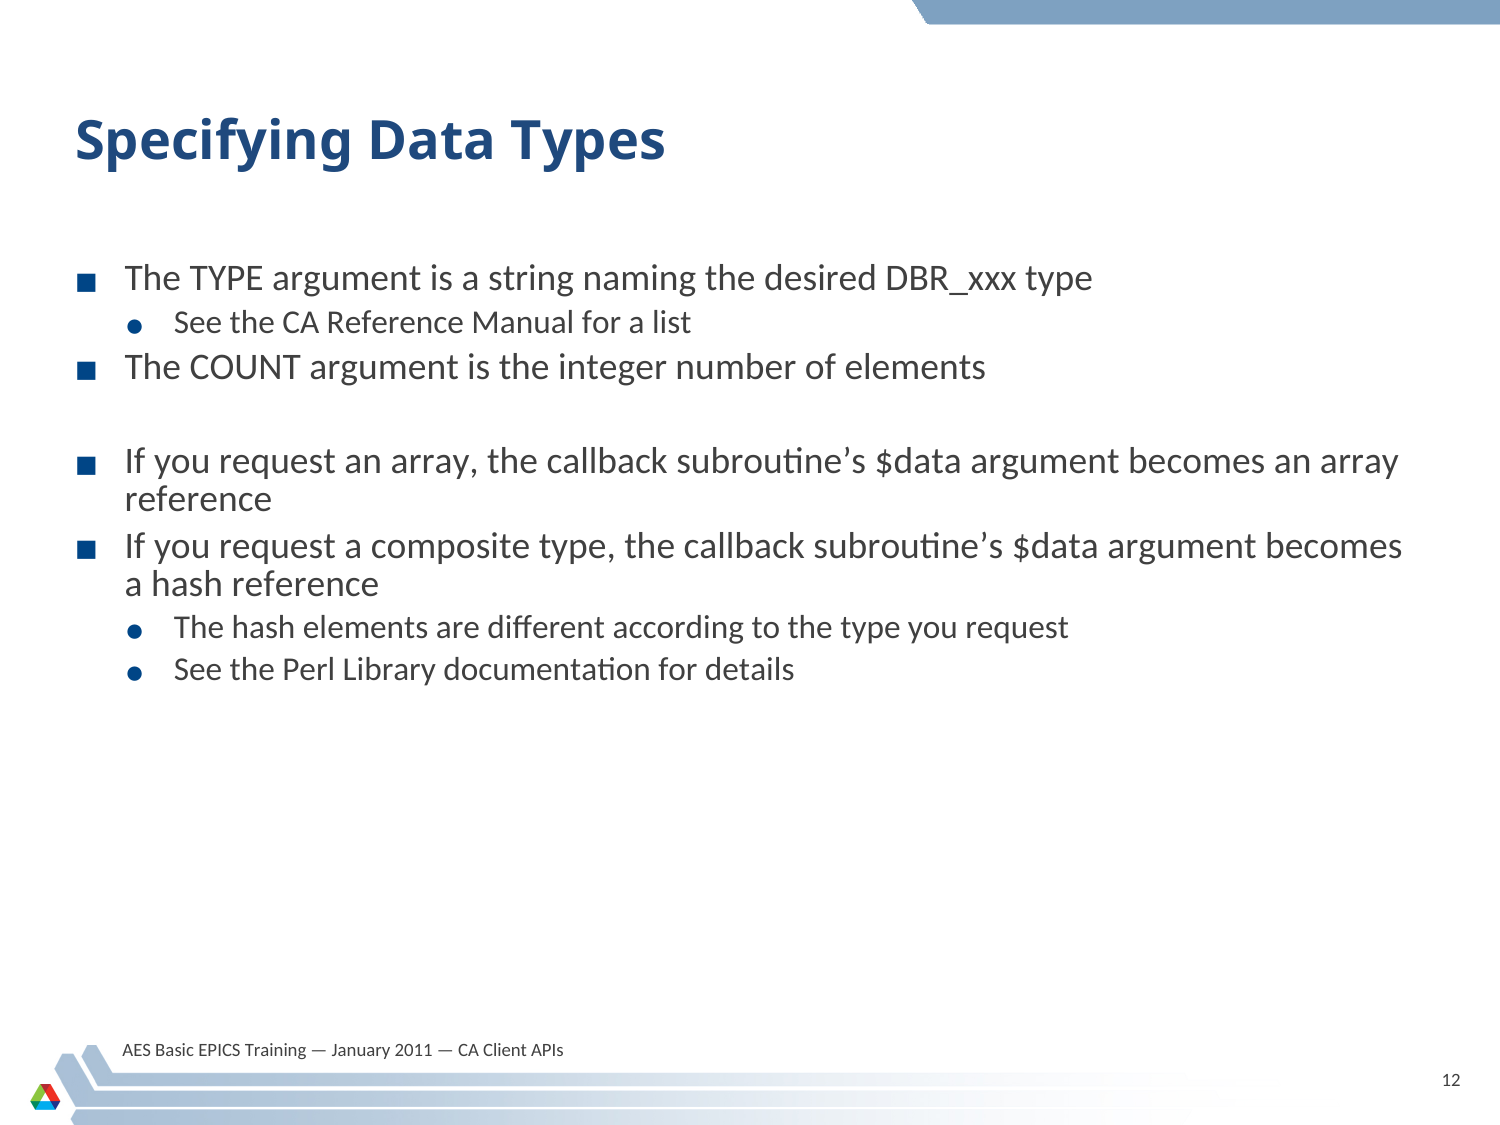

# Specifying Data Types
The TYPE argument is a string naming the desired DBR_xxx type
See the CA Reference Manual for a list
The COUNT argument is the integer number of elements
If you request an array, the callback subroutine’s $data argument becomes an array reference
If you request a composite type, the callback subroutine’s $data argument becomes a hash reference
The hash elements are different according to the type you request
See the Perl Library documentation for details
AES Basic EPICS Training — January 2011 — CA Client APIs
12